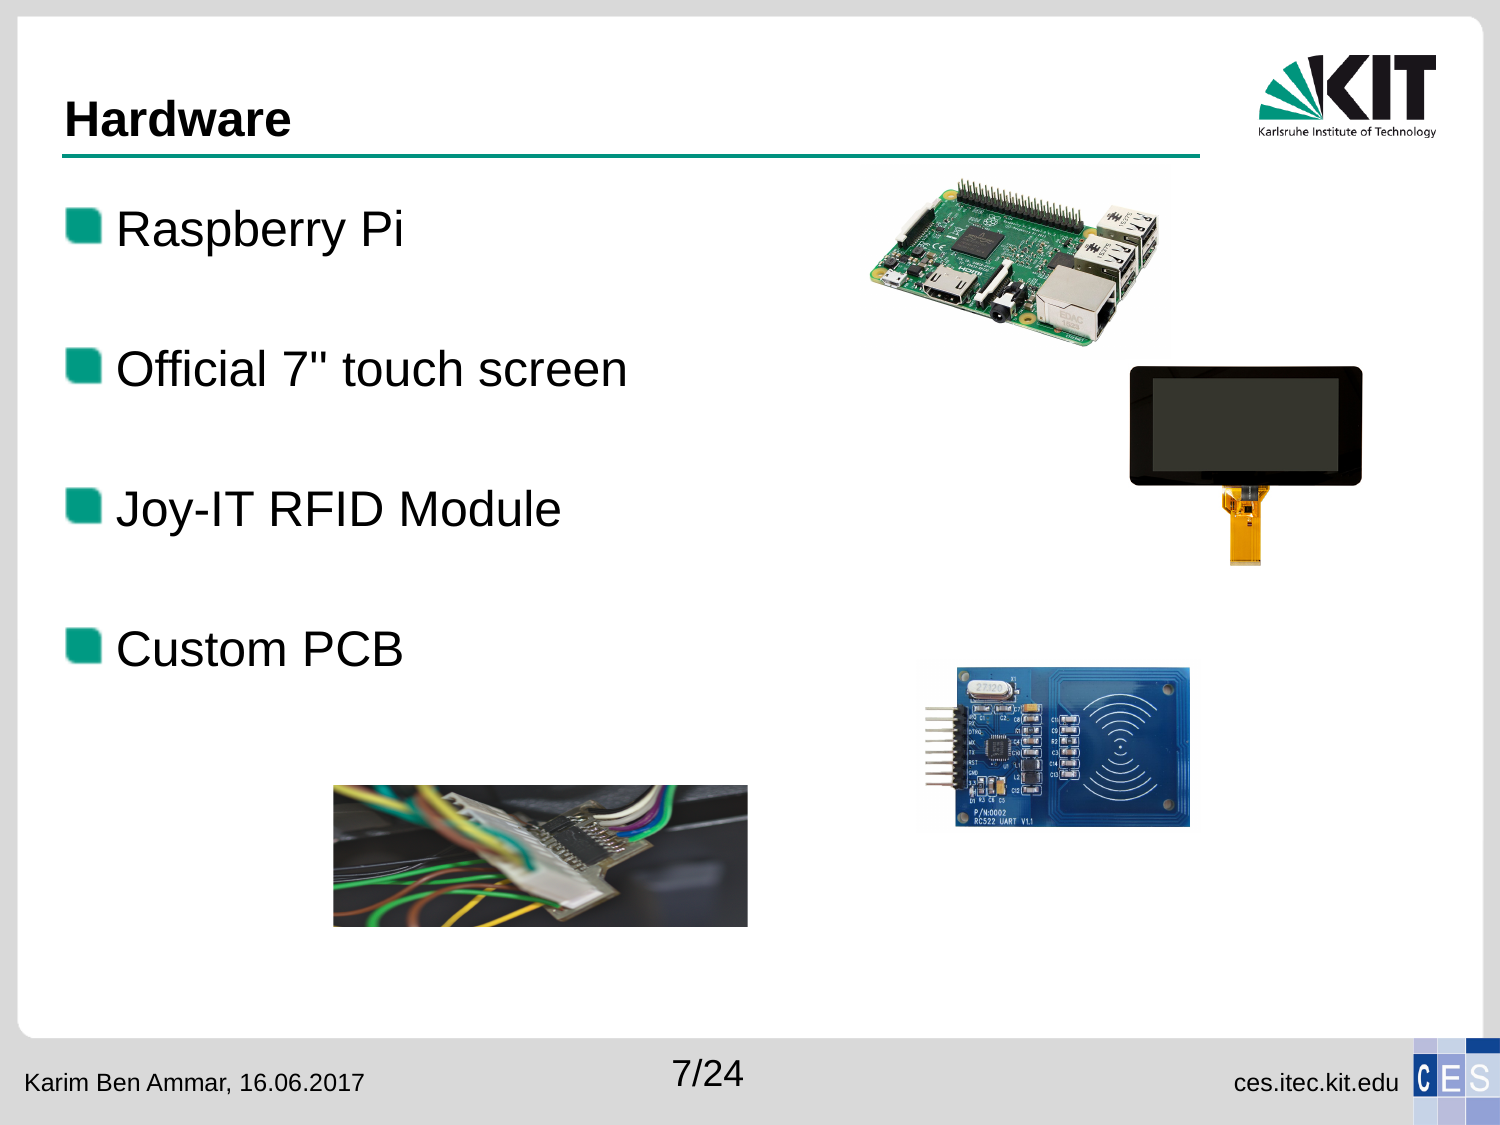

# Hardware
Raspberry Pi
Official 7'' touch screen
Joy-IT RFID Module
Custom PCB
7/24